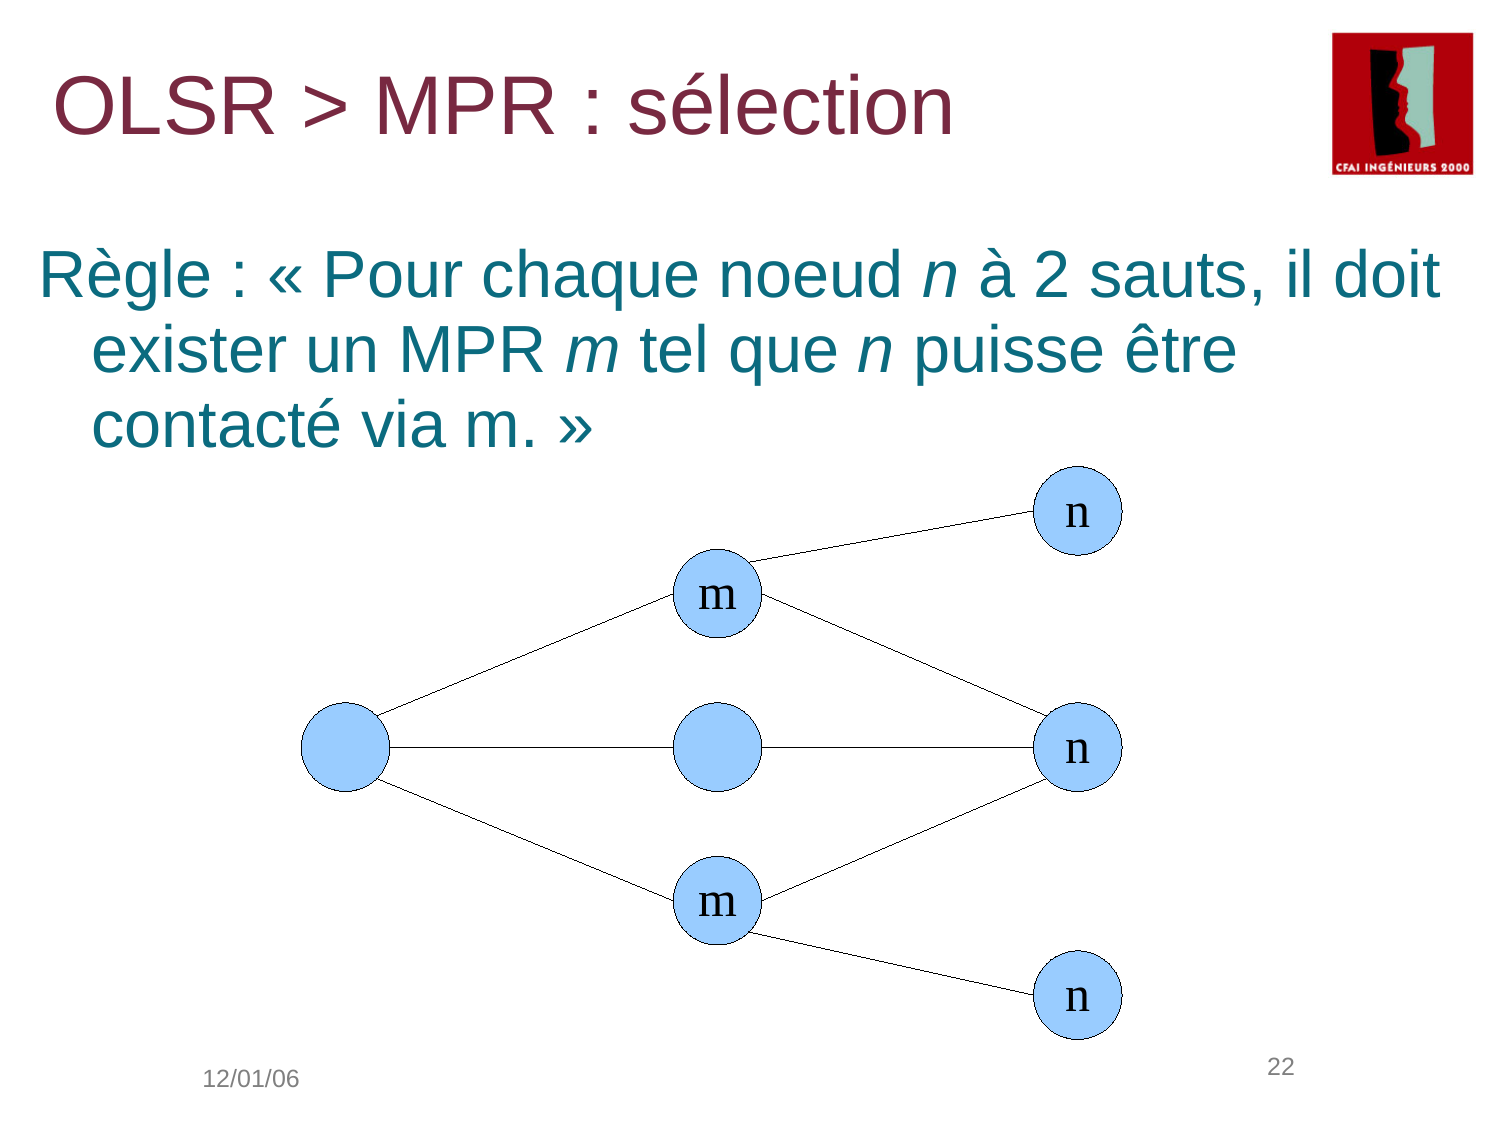

# OLSR > MPR : sélection
Règle : « Pour chaque noeud n à 2 sauts, il doit exister un MPR m tel que n puisse être contacté via m. »
n
m
n
m
n
22